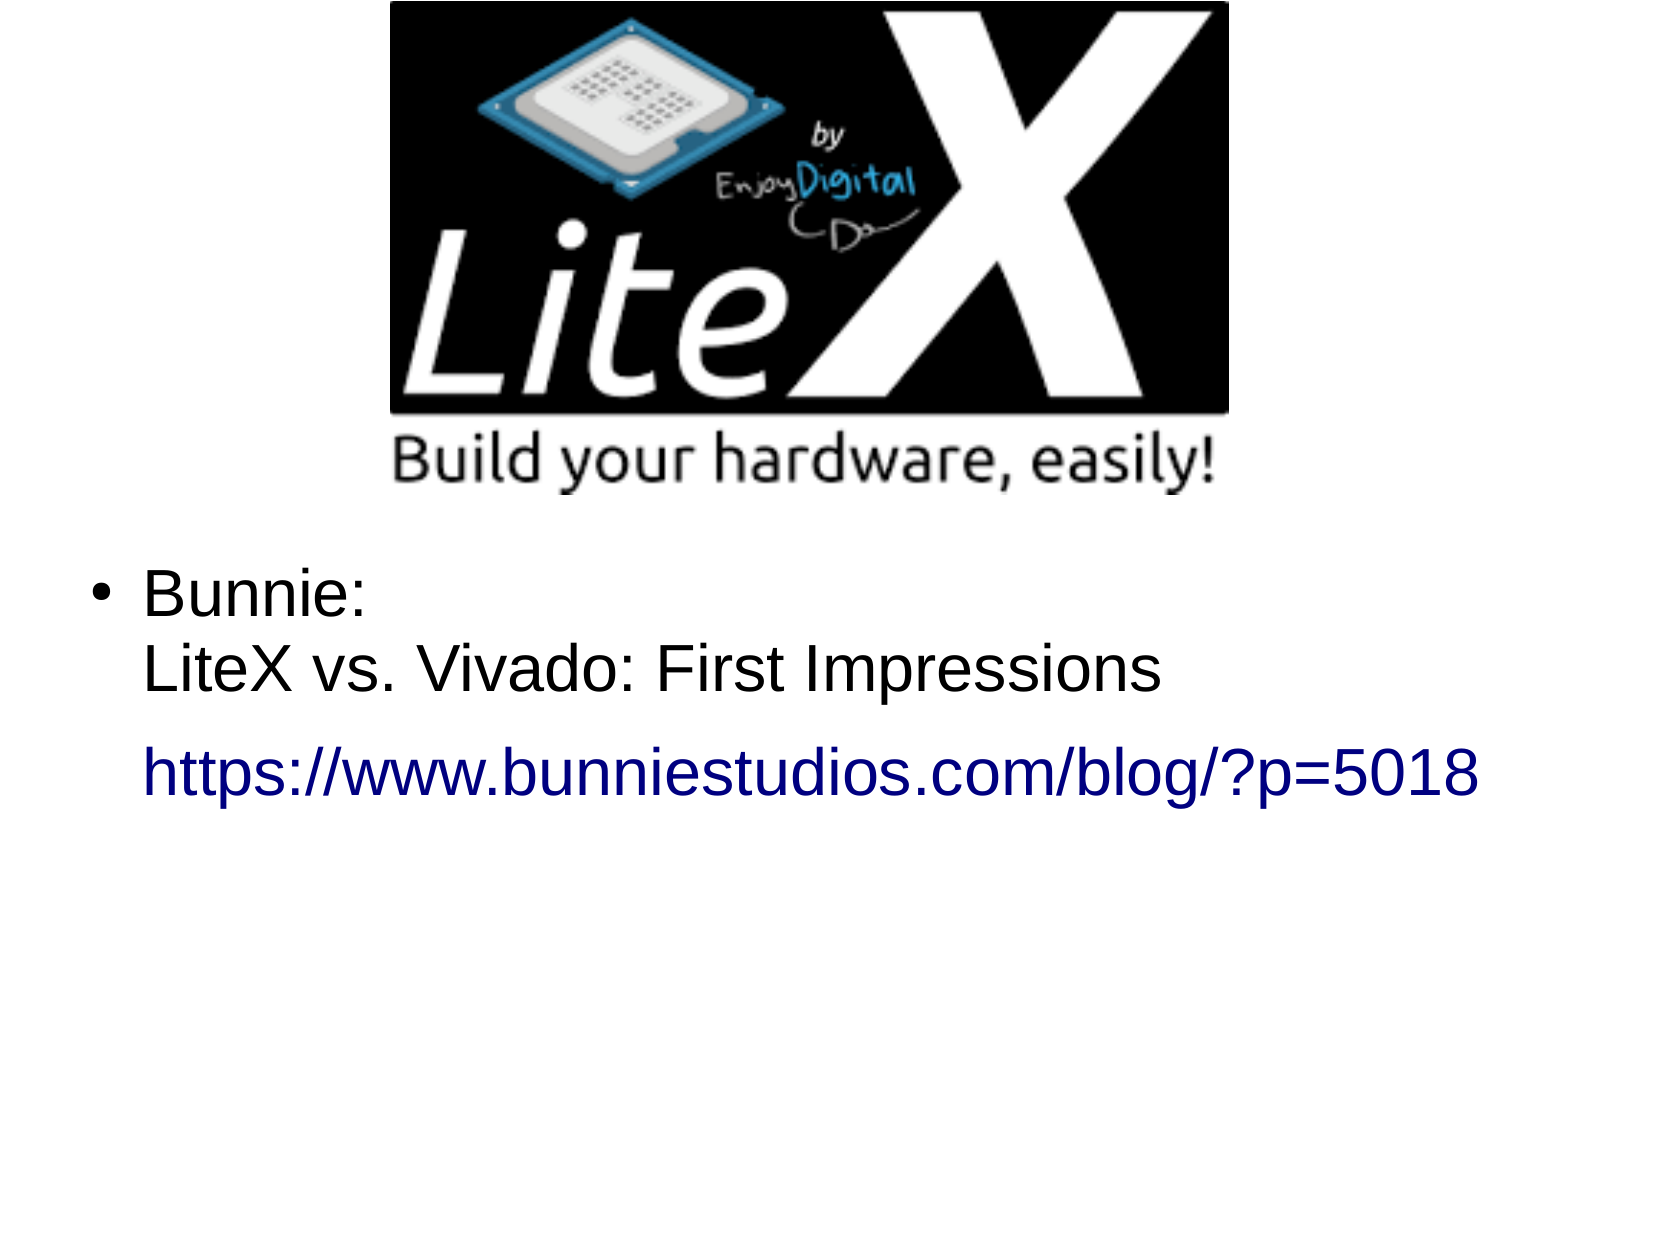

#
Bunnie:
LiteX vs. Vivado: First Impressions
https://www.bunniestudios.com/blog/?p=5018